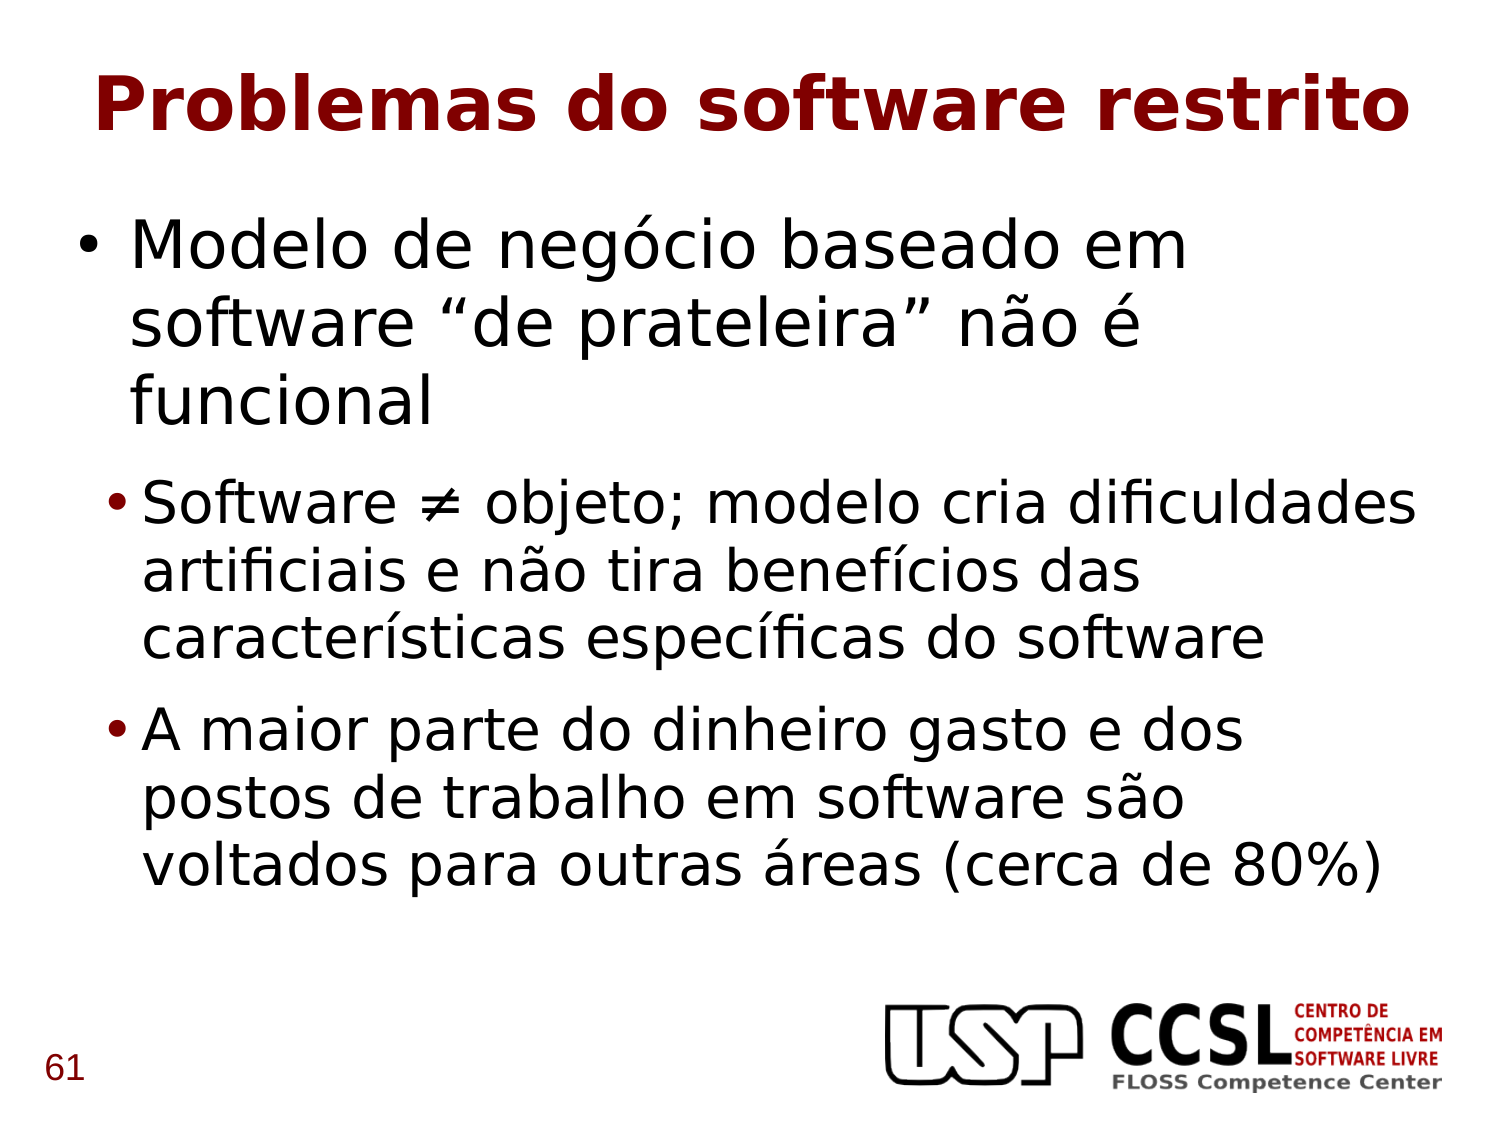

# Problemas do software restrito
Modelo de negócio baseado em software “de prateleira” não é funcional
Software ≠ objeto; modelo cria dificuldades artificiais e não tira benefícios das características específicas do software
A maior parte do dinheiro gasto e dos postos de trabalho em software são voltados para outras áreas (cerca de 80%)